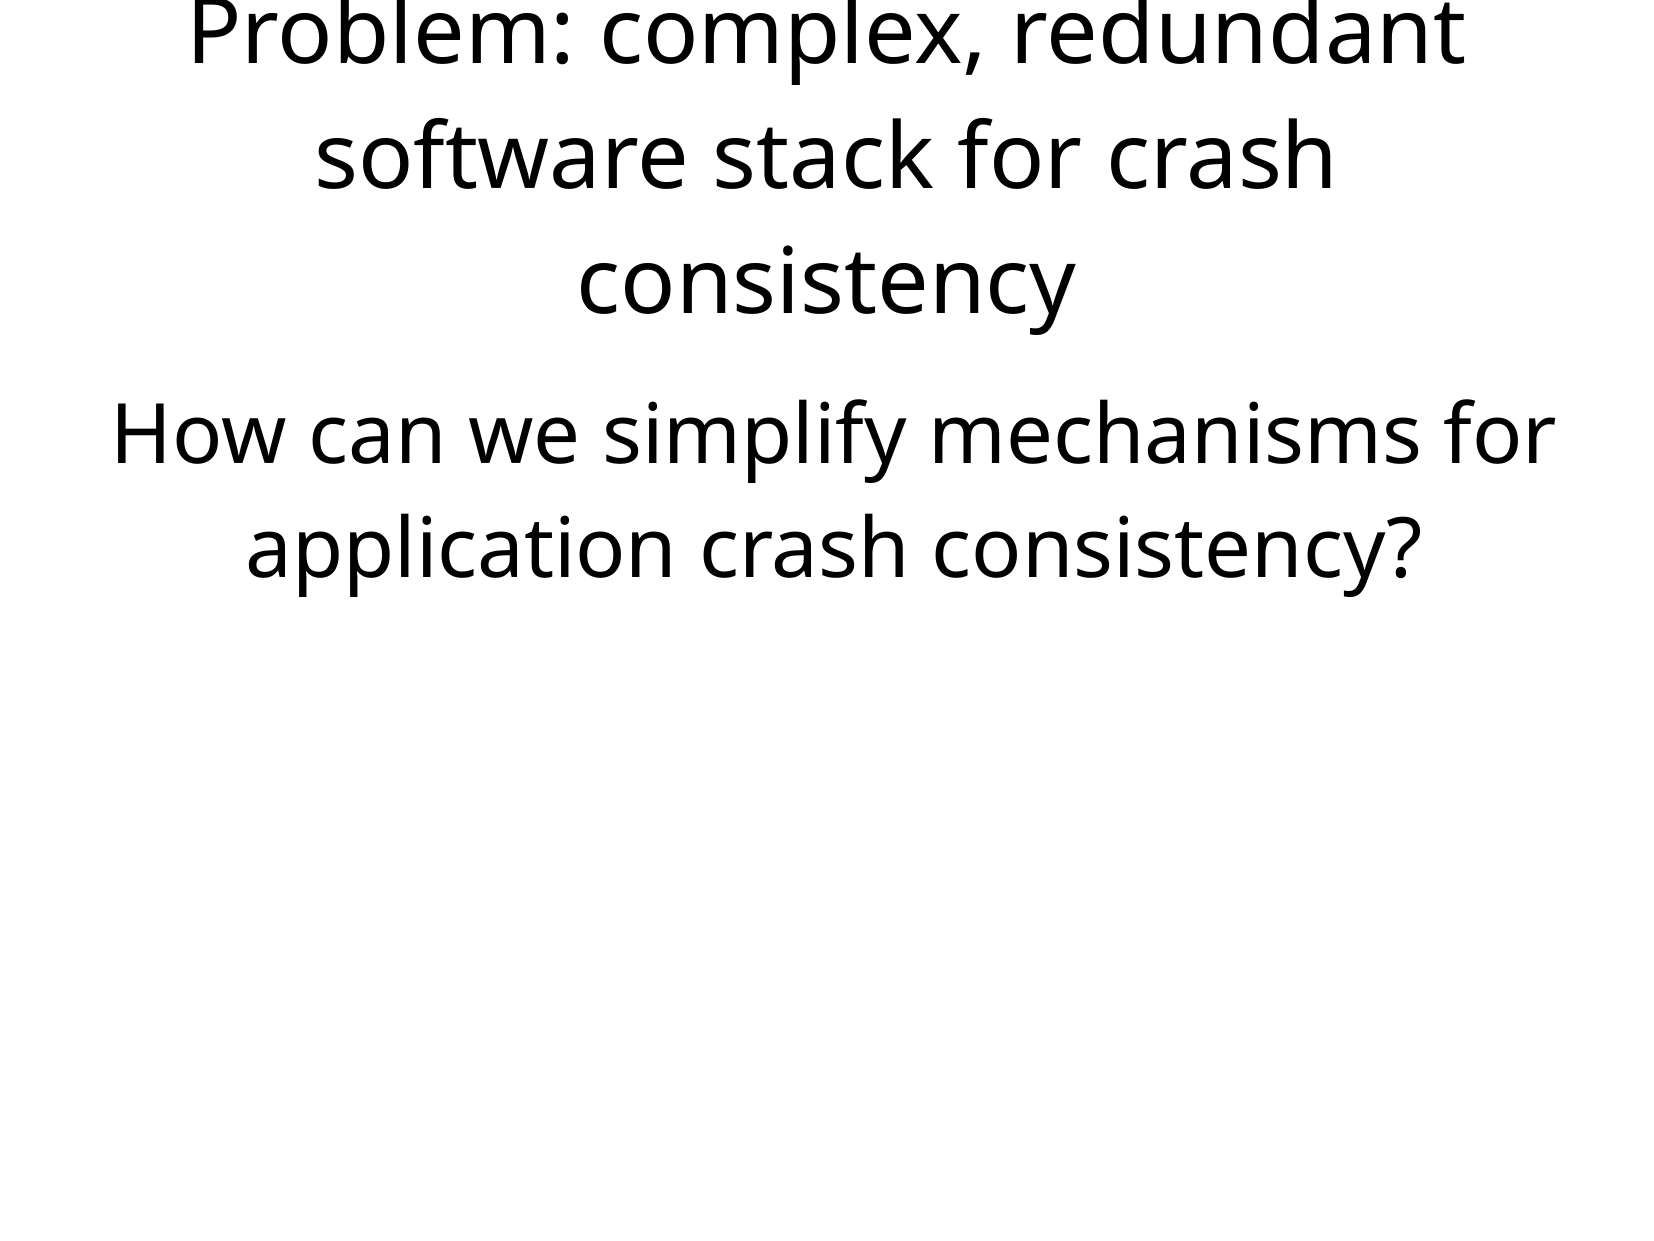

# Problem: complex, redundant software stack for crash consistency
How can we simplify mechanisms for application crash consistency?